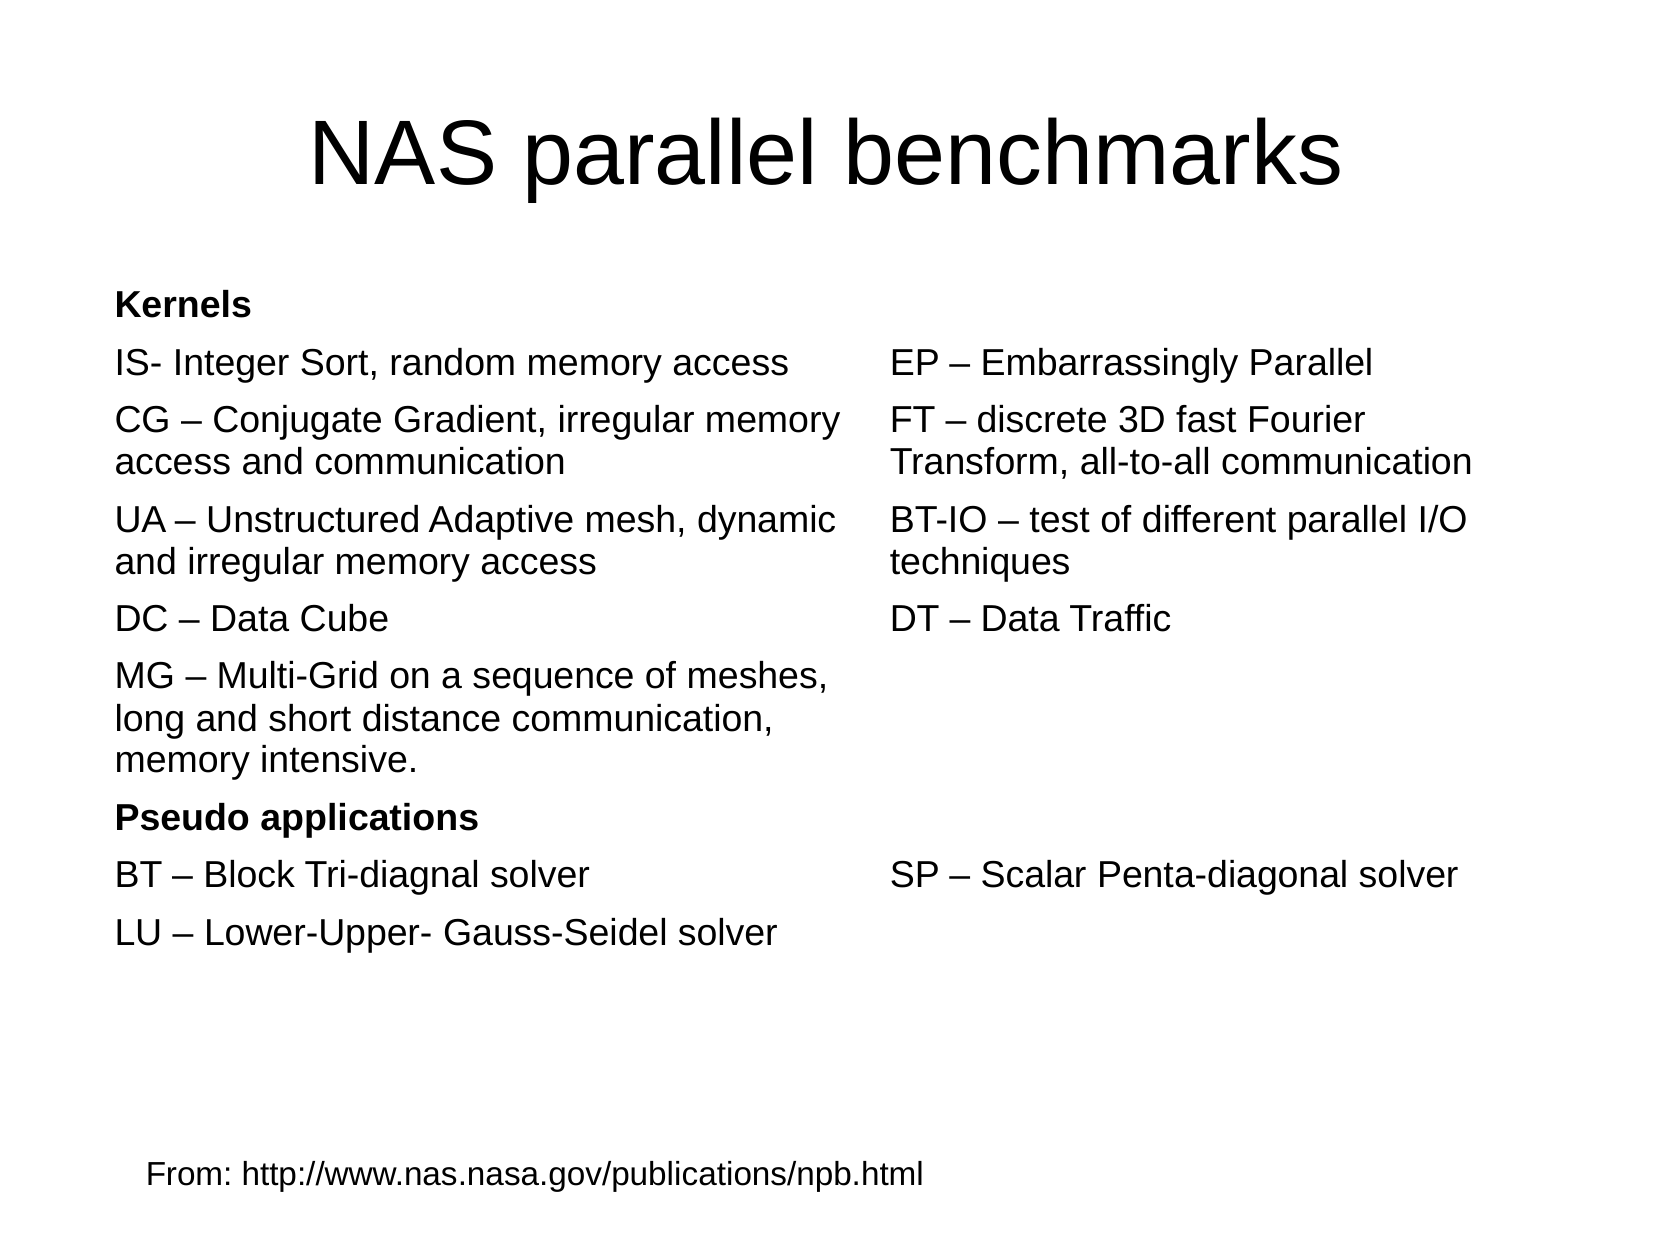

# NAS parallel benchmarks
| Kernels | |
| --- | --- |
| IS- Integer Sort, random memory access | EP – Embarrassingly Parallel |
| CG – Conjugate Gradient, irregular memory access and communication | FT – discrete 3D fast Fourier Transform, all-to-all communication |
| UA – Unstructured Adaptive mesh, dynamic and irregular memory access | BT-IO – test of different parallel I/O techniques |
| DC – Data Cube | DT – Data Traffic |
| MG – Multi-Grid on a sequence of meshes, long and short distance communication, memory intensive. | |
| Pseudo applications | |
| BT – Block Tri-diagnal solver | SP – Scalar Penta-diagonal solver |
| LU – Lower-Upper- Gauss-Seidel solver | |
From: http://www.nas.nasa.gov/publications/npb.html